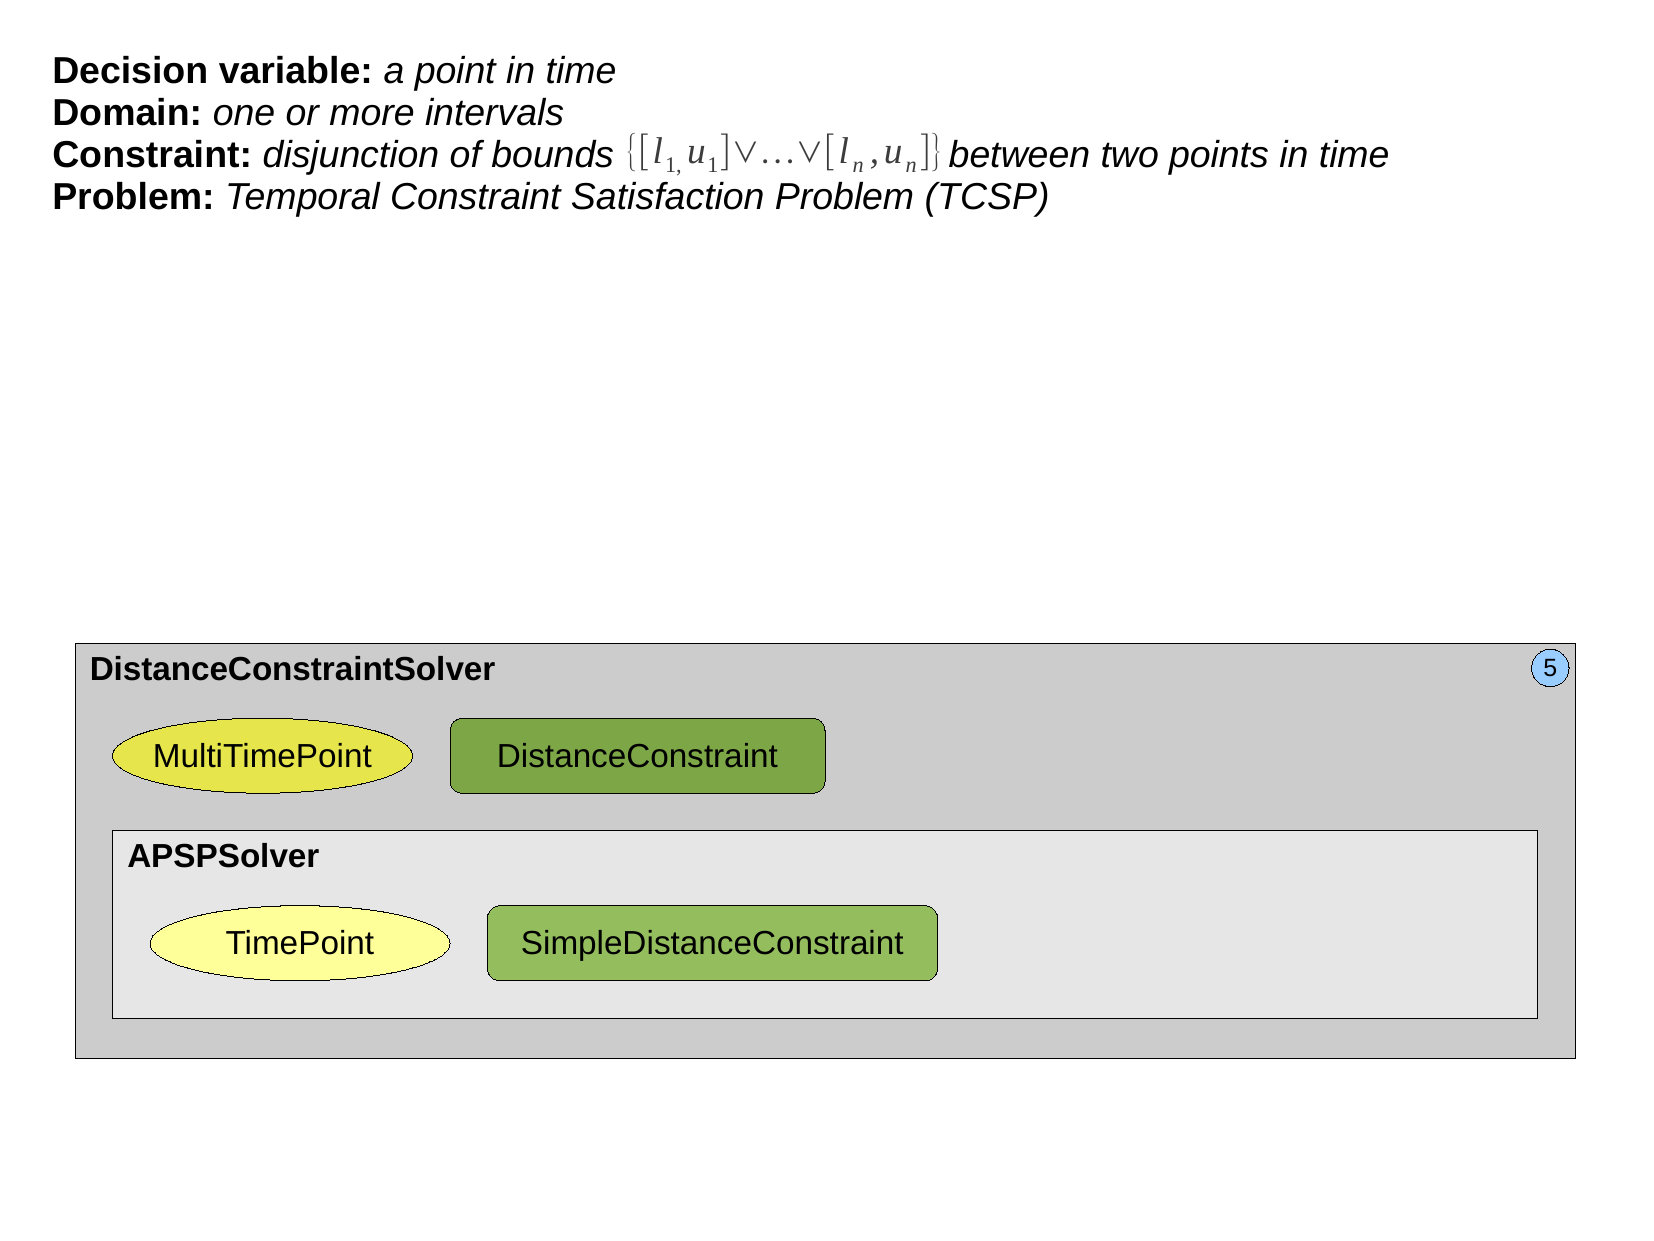

Decision variable: a point in time
Domain: one or more intervals
Constraint: disjunction of bounds between two points in time
Problem: Temporal Constraint Satisfaction Problem (TCSP)
DistanceConstraintSolver
5
MultiTimePoint
DistanceConstraint
APSPSolver
TimePoint
SimpleDistanceConstraint